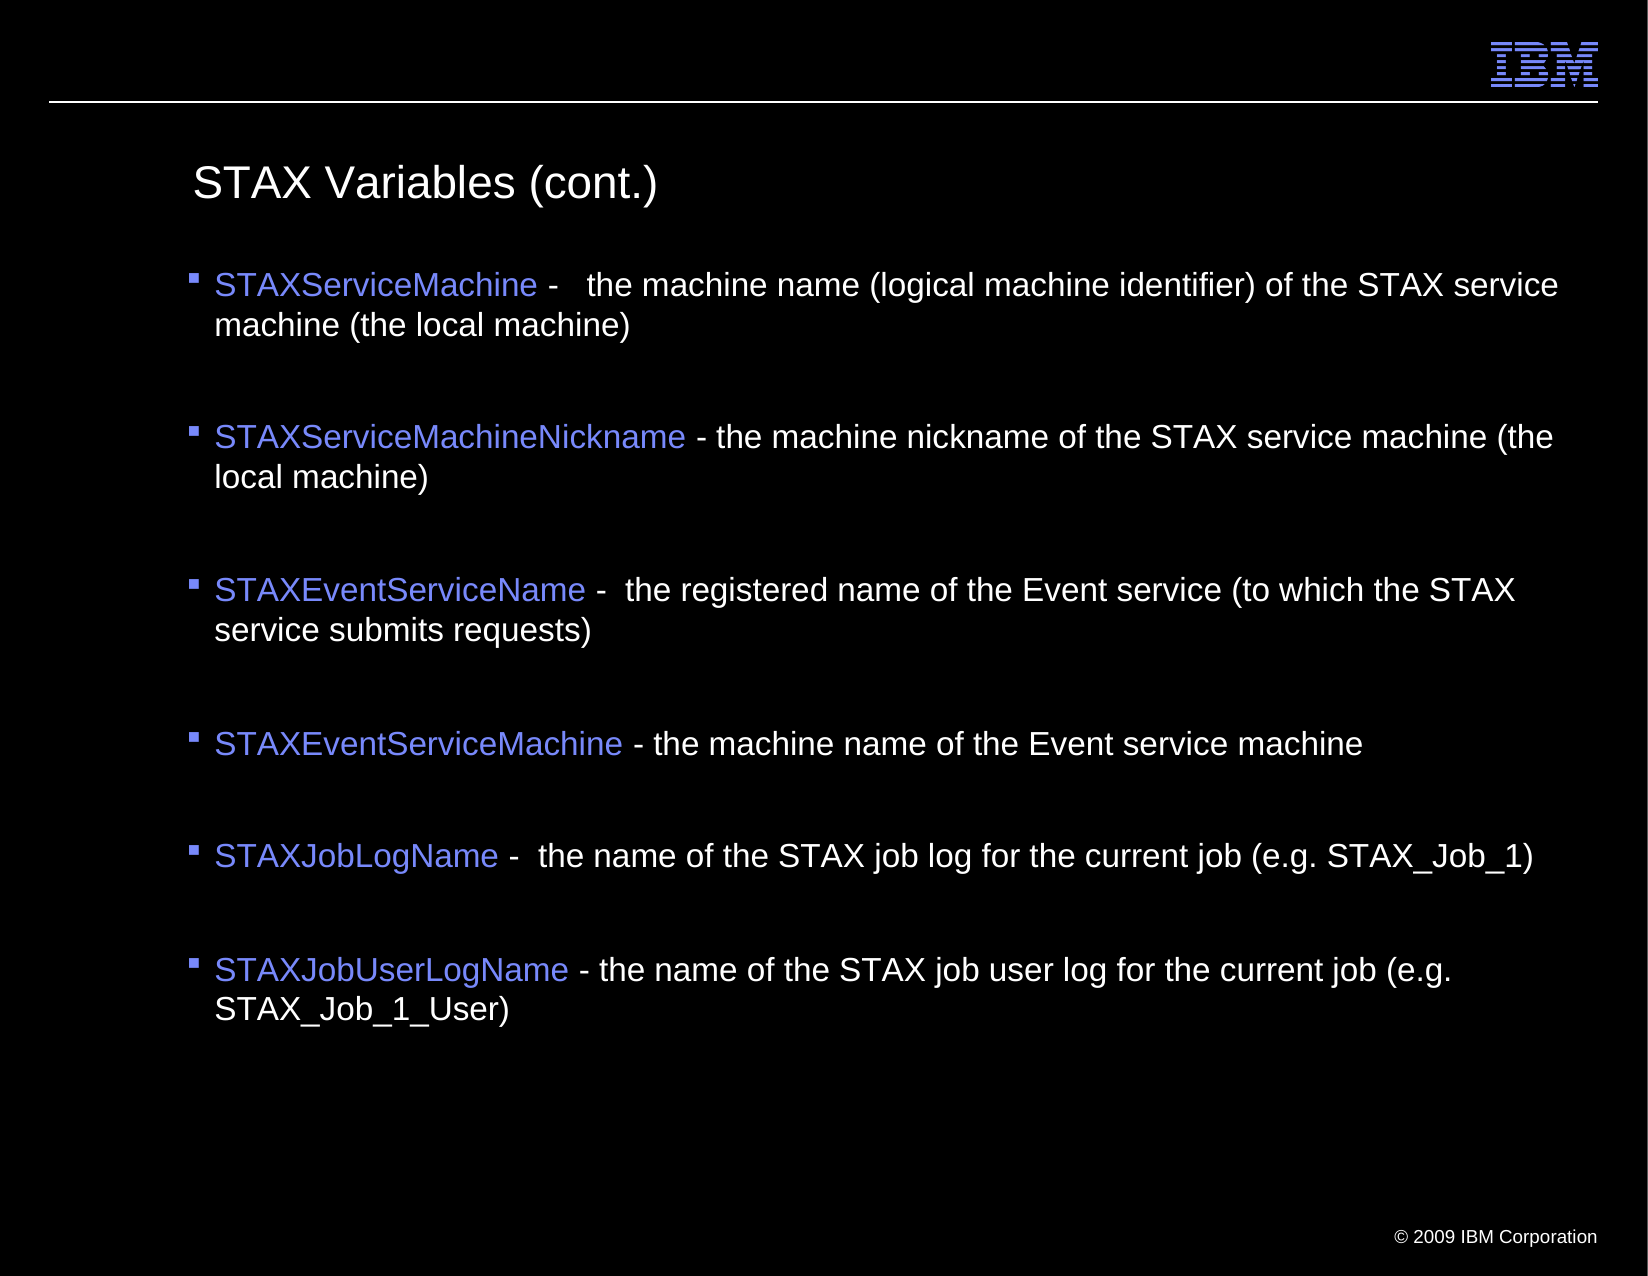

# STAX Variables (cont.)
STAXServiceMachine - the machine name (logical machine identifier) of the STAX service machine (the local machine)
STAXServiceMachineNickname - the machine nickname of the STAX service machine (the local machine)
STAXEventServiceName - the registered name of the Event service (to which the STAX service submits requests)
STAXEventServiceMachine - the machine name of the Event service machine
STAXJobLogName - the name of the STAX job log for the current job (e.g. STAX_Job_1)
STAXJobUserLogName - the name of the STAX job user log for the current job (e.g. STAX_Job_1_User)